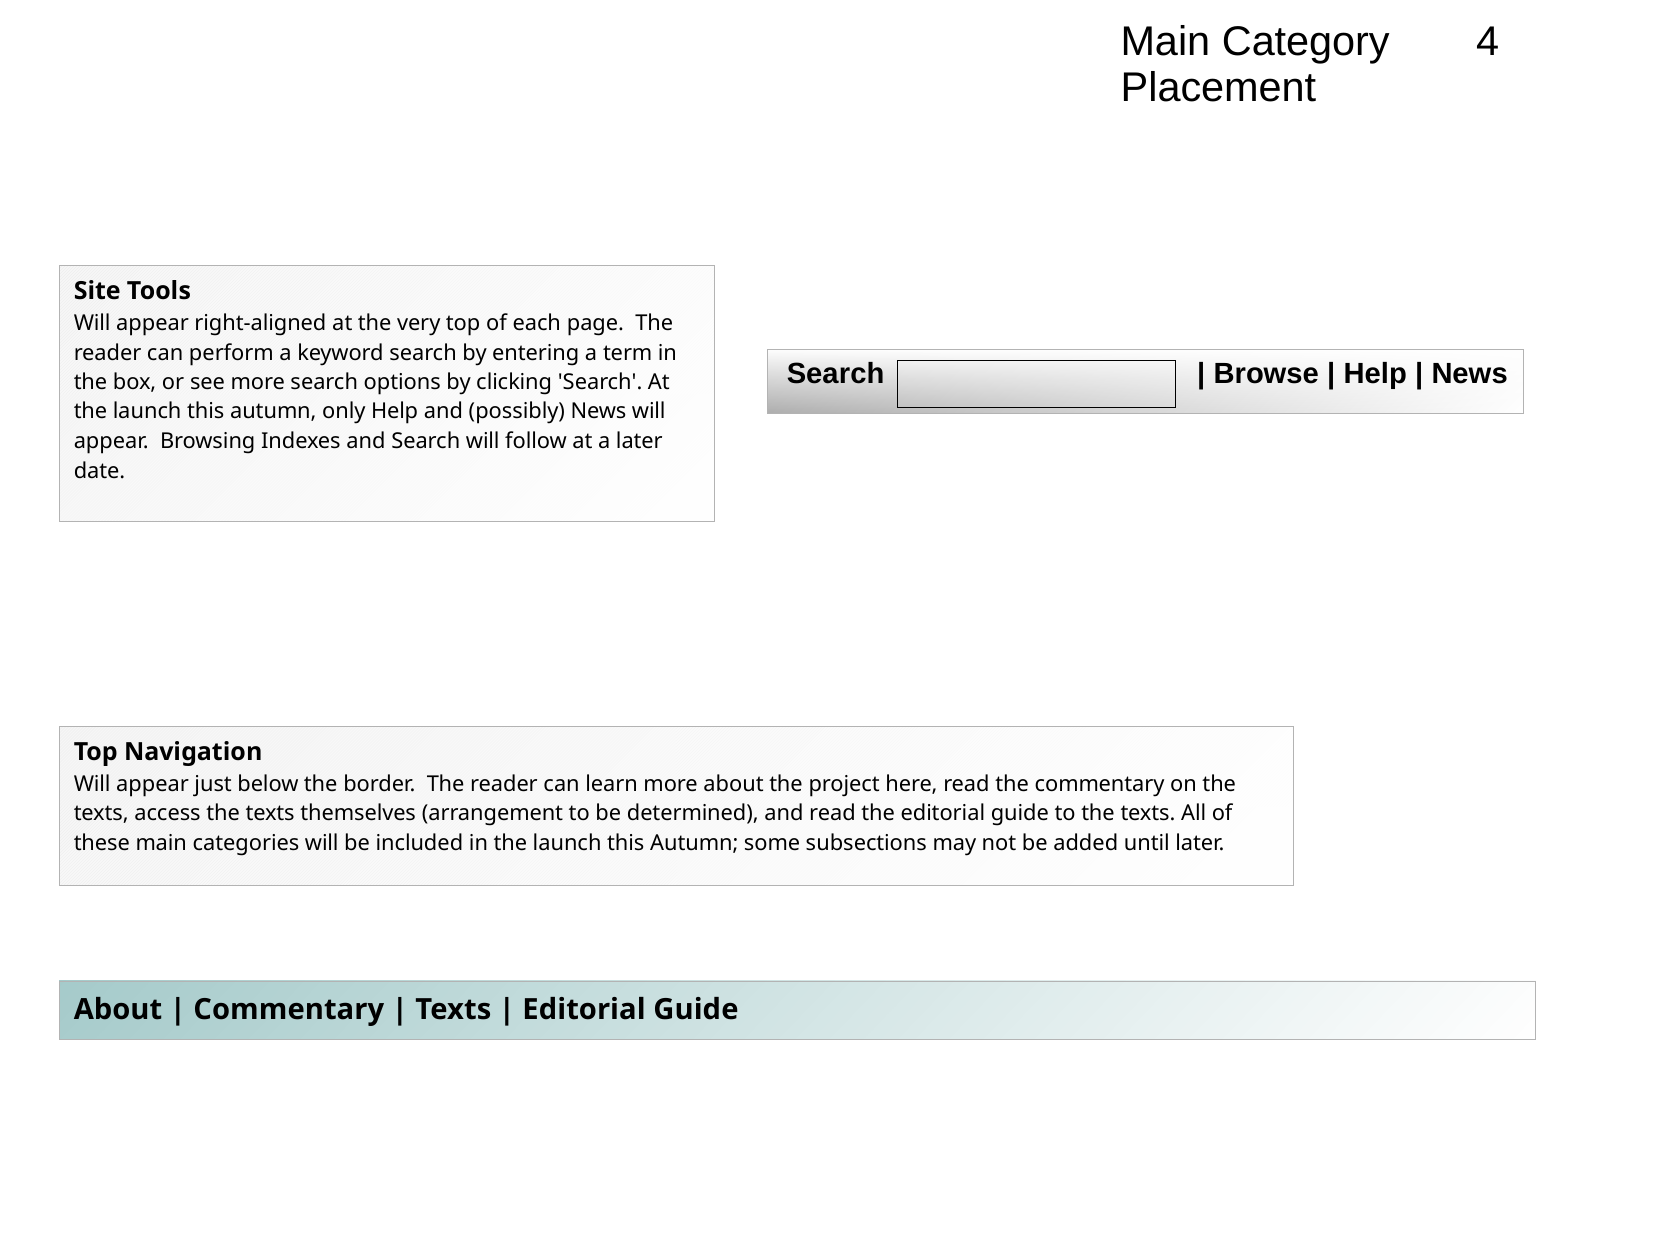

Main Category
Placement
Site Tools
Will appear right-aligned at the very top of each page. The reader can perform a keyword search by entering a term in the box, or see more search options by clicking 'Search'. At the launch this autumn, only Help and (possibly) News will appear. Browsing Indexes and Search will follow at a later date.
Search | Browse | Help | News
Top Navigation
Will appear just below the border. The reader can learn more about the project here, read the commentary on the texts, access the texts themselves (arrangement to be determined), and read the editorial guide to the texts. All of these main categories will be included in the launch this Autumn; some subsections may not be added until later.
About | Commentary | Texts | Editorial Guide